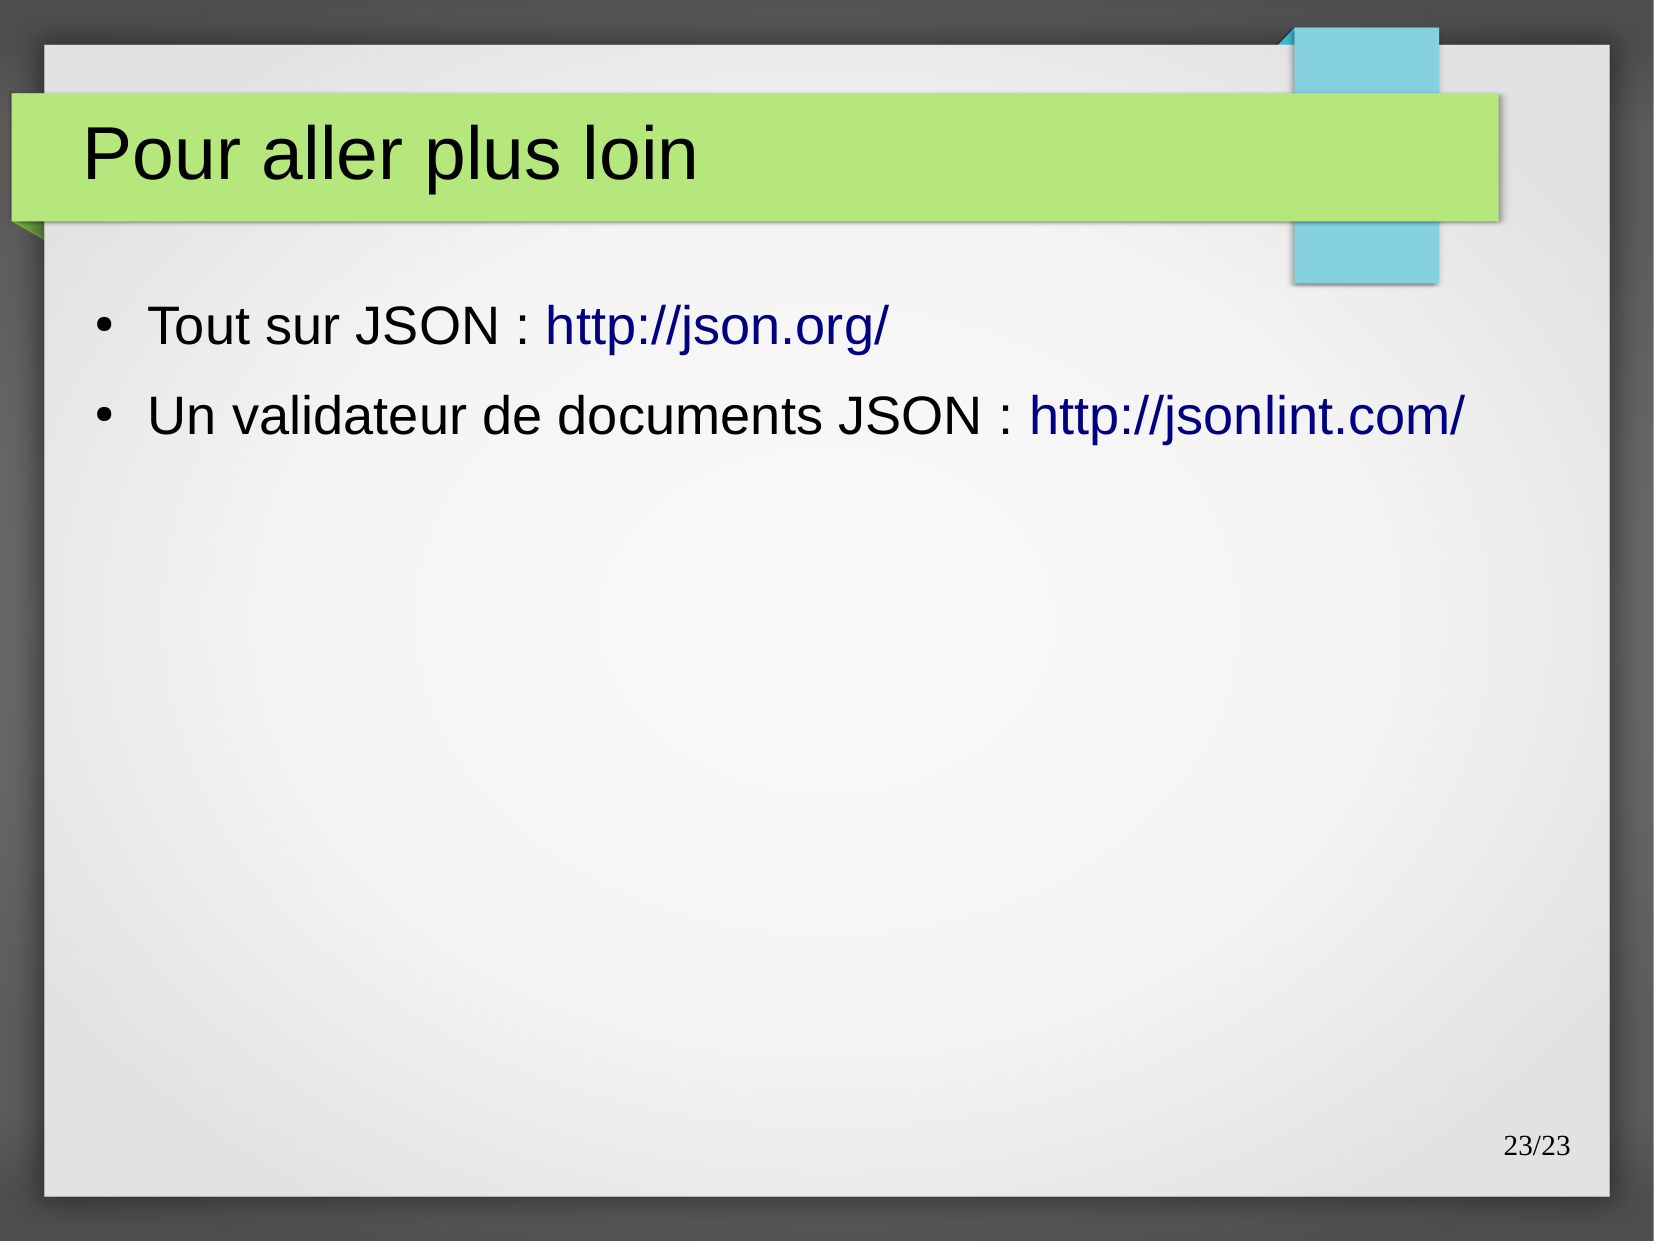

# Pour aller plus loin
Tout sur JSON : http://json.org/
Un validateur de documents JSON : http://jsonlint.com/
23